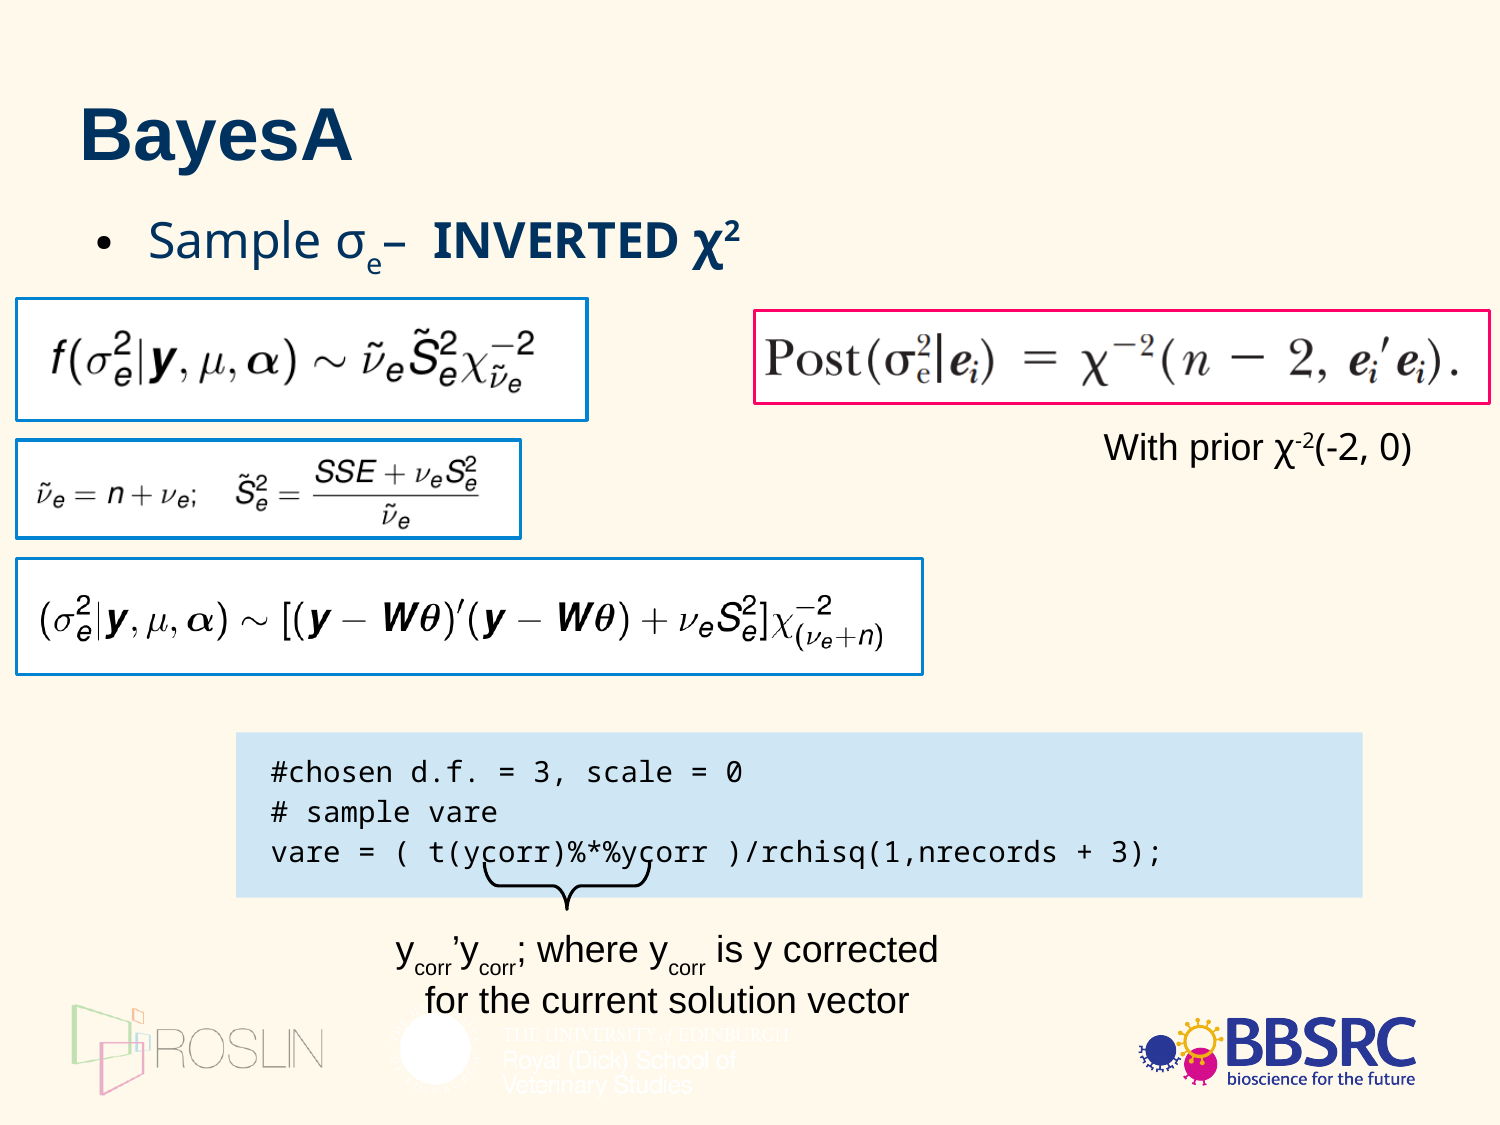

# BayesA
Sample σe– INVERTED χ2
With prior χ-2(-2, 0)
#chosen d.f. = 3, scale = 0
# sample vare
vare = ( t(ycorr)%*%ycorr )/rchisq(1,nrecords + 3);
ycorr’ycorr; where ycorr is y corrected for the current solution vector